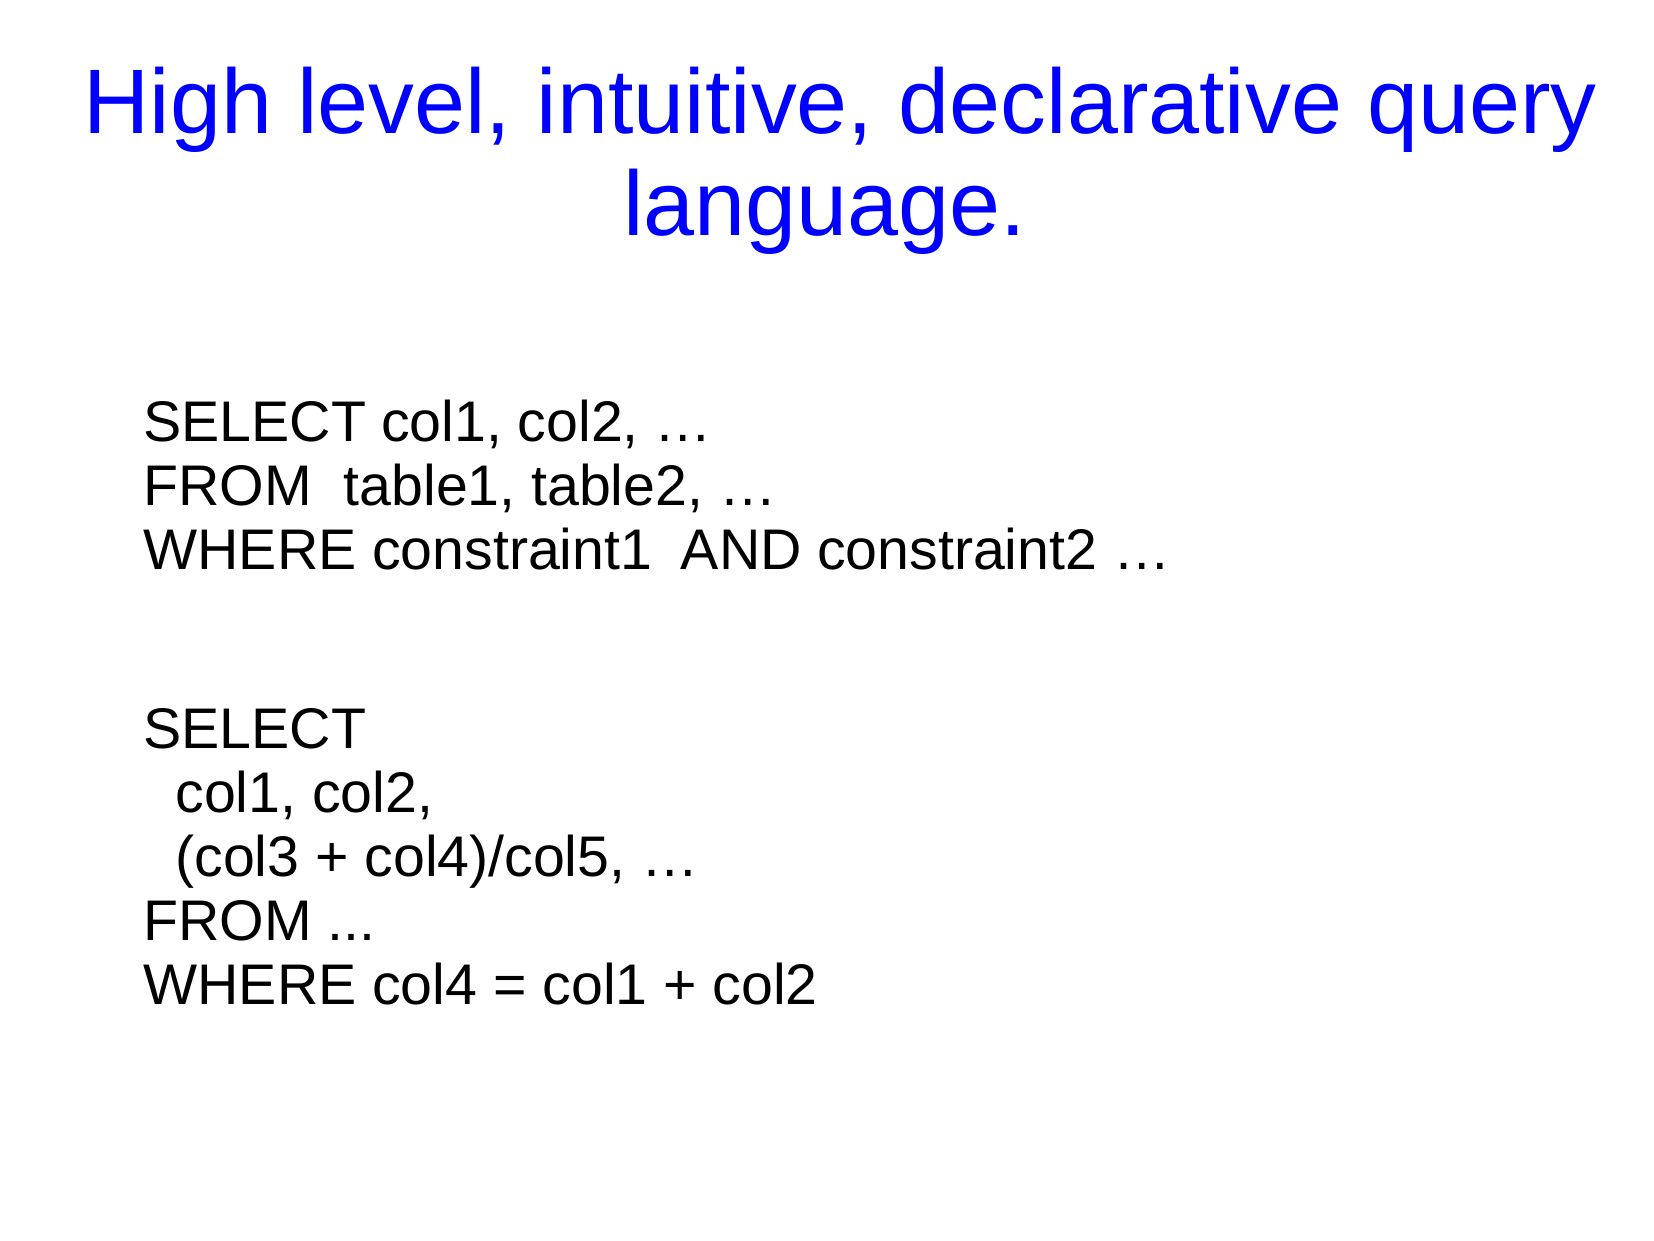

# High level, intuitive, declarative query language.
SELECT col1, col2, …
FROM table1, table2, …
WHERE constraint1 AND constraint2 …
SELECT
 col1, col2,
 (col3 + col4)/col5, …
FROM ...
WHERE col4 = col1 + col2